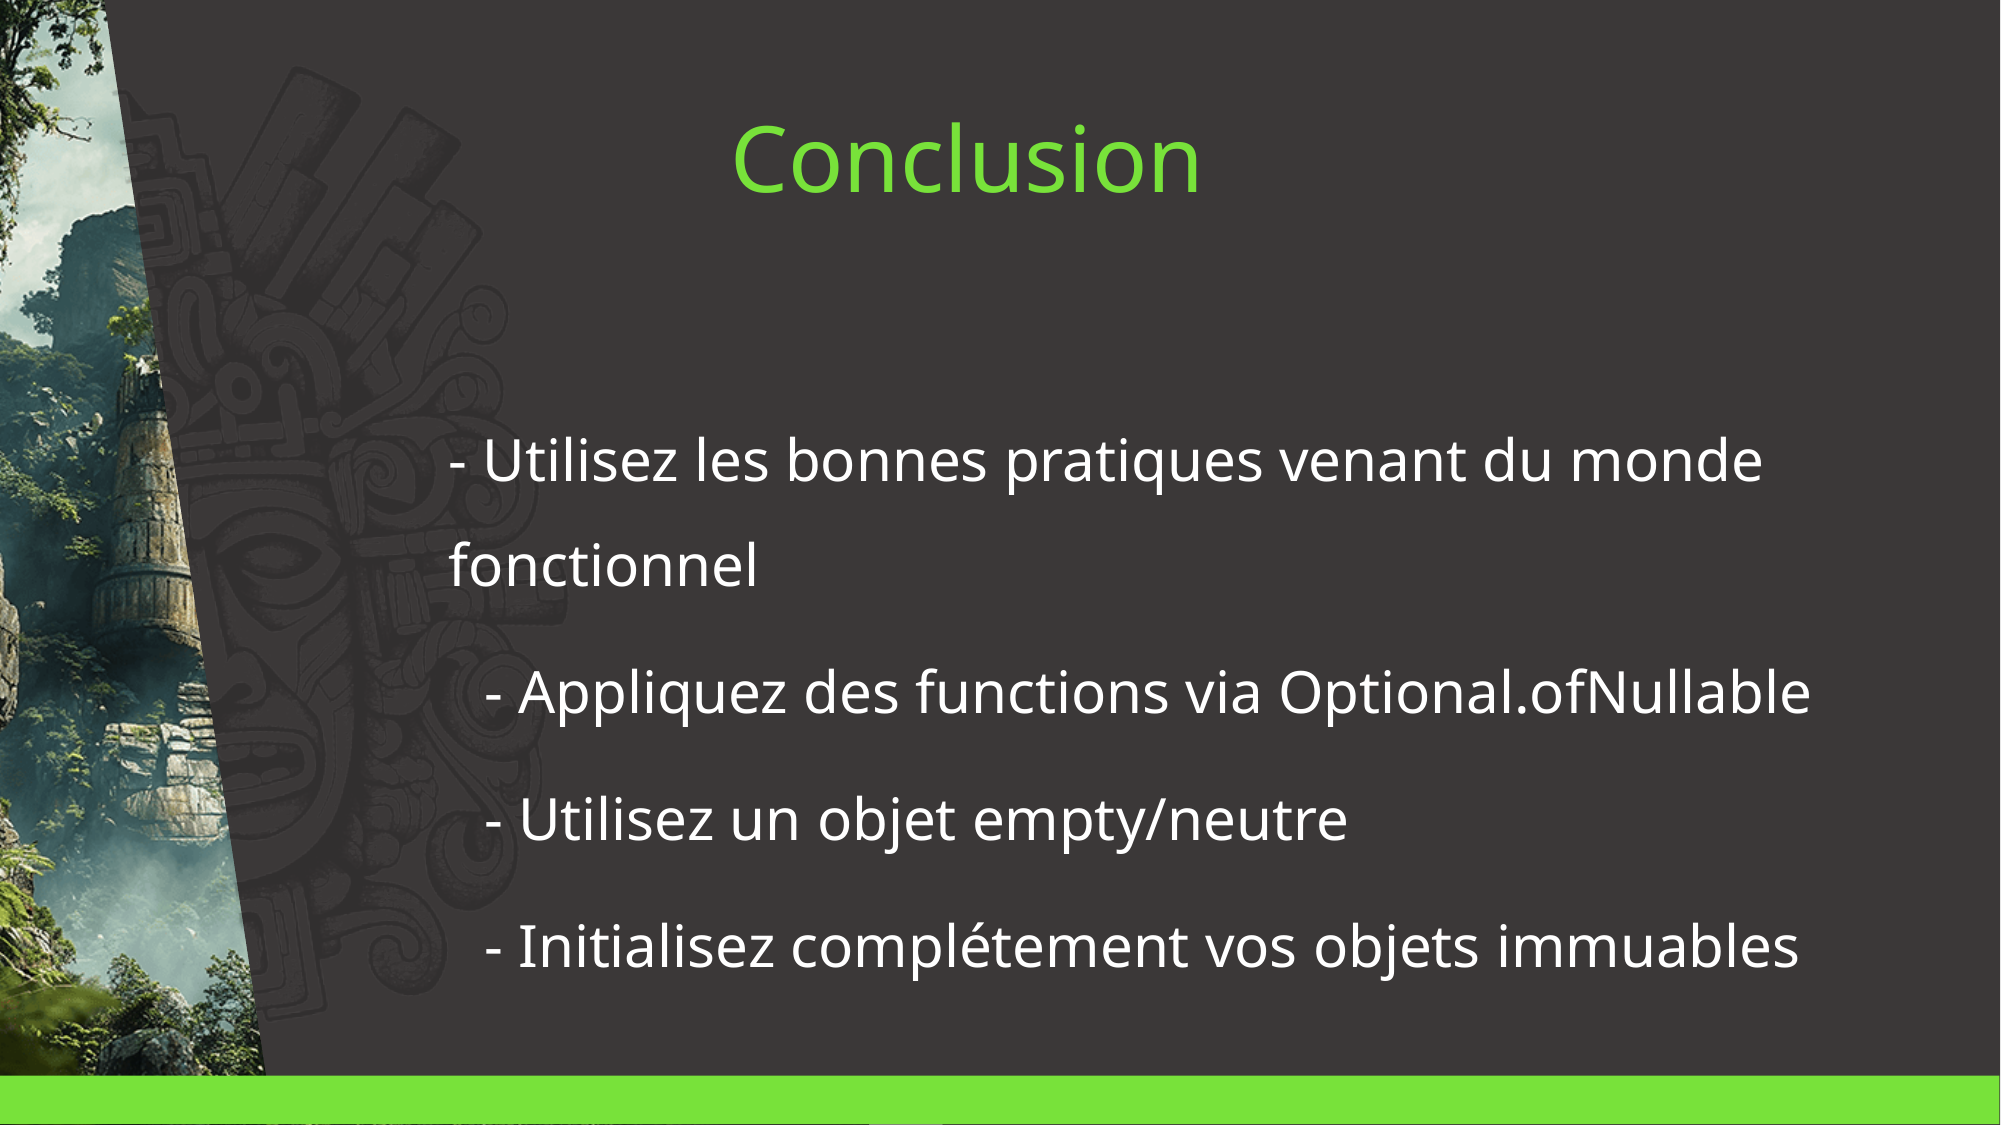

Conclusion
- Utilisez les bonnes pratiques venant du monde fonctionnel
- Appliquez des functions via Optional.ofNullable
- Utilisez un objet empty/neutre
- Initialisez complétement vos objets immuables